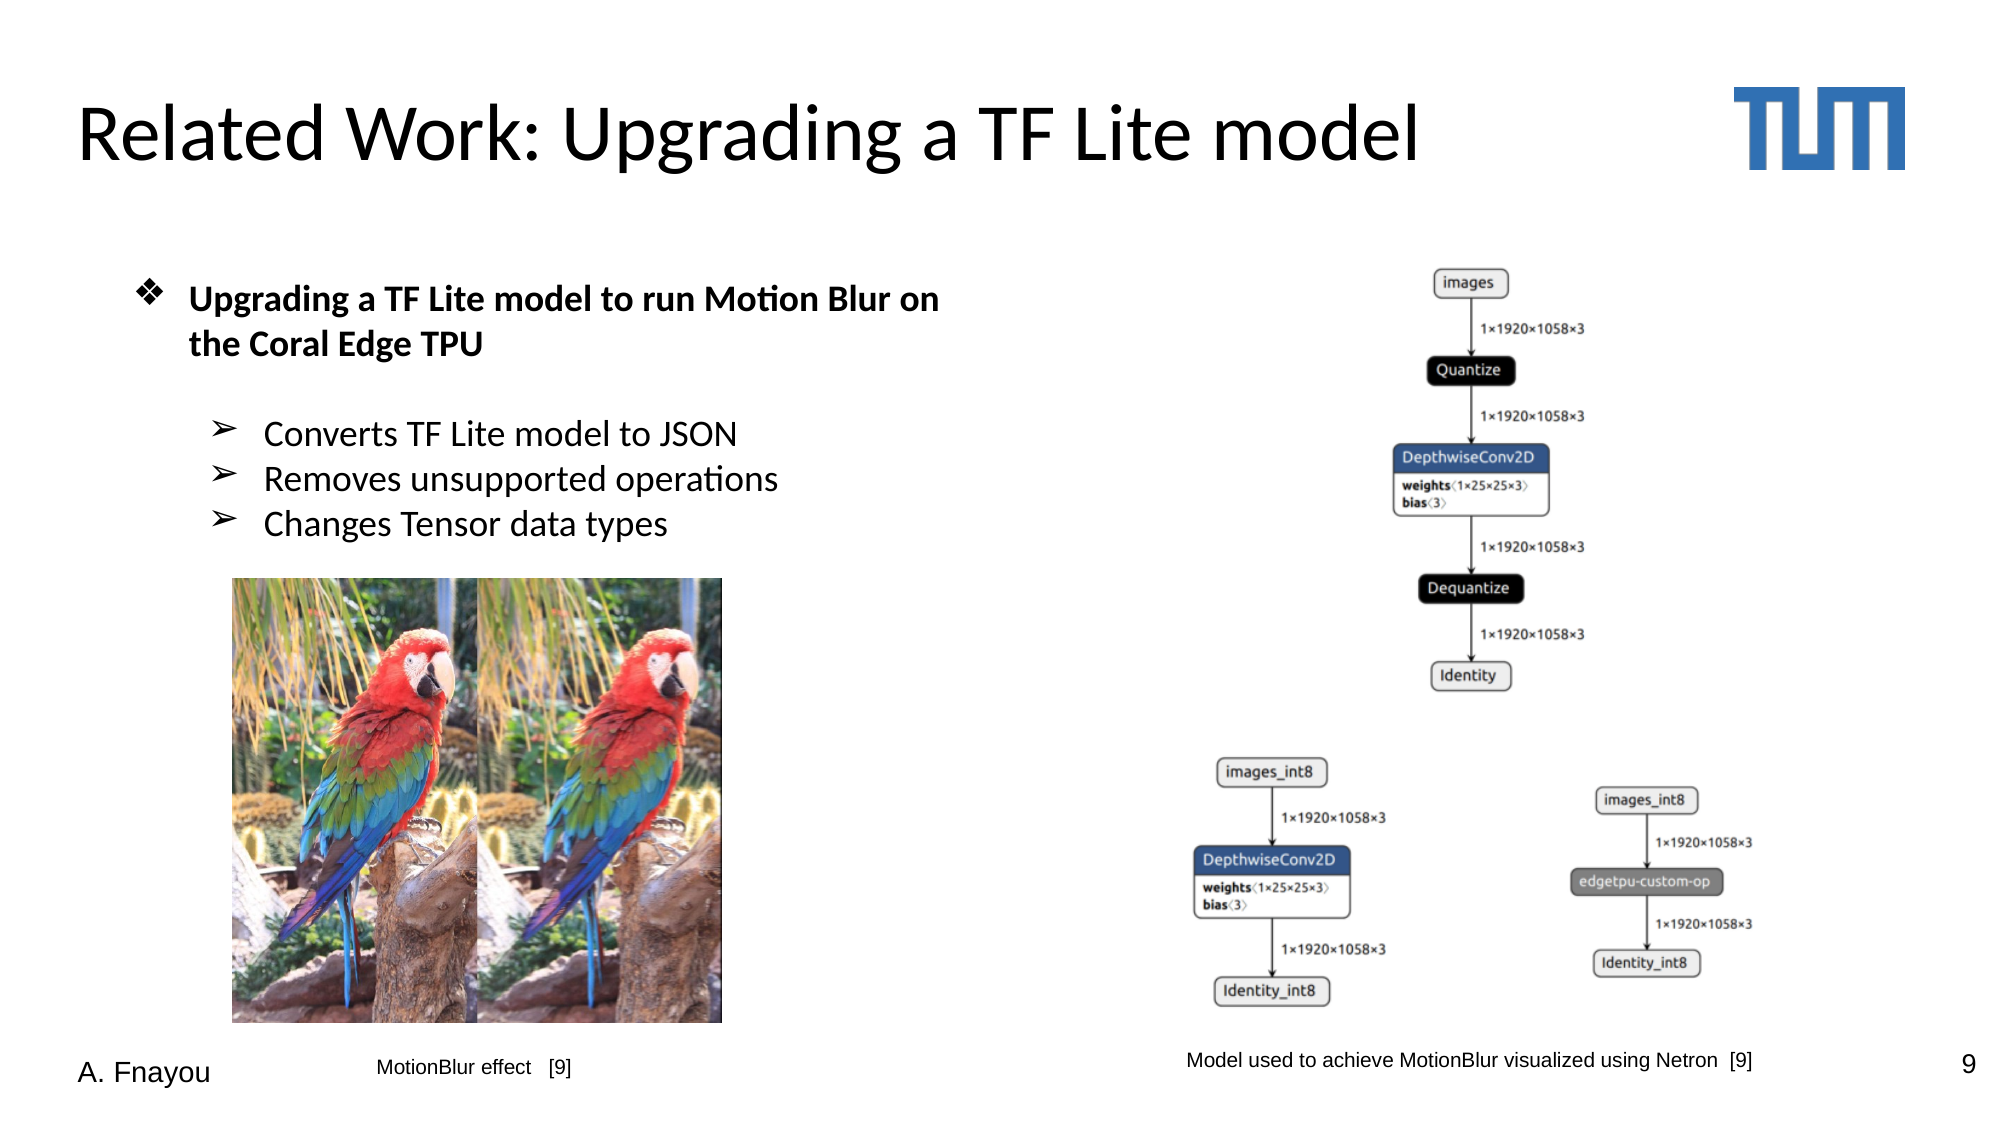

Related Work: Upgrading a TF Lite model
Upgrading a TF Lite model to run Motion Blur on the Coral Edge TPU
Converts TF Lite model to JSON
Removes unsupported operations
Changes Tensor data types
Model used to achieve MotionBlur visualized using Netron [9]
A. Fnayou
MotionBlur effect [9]